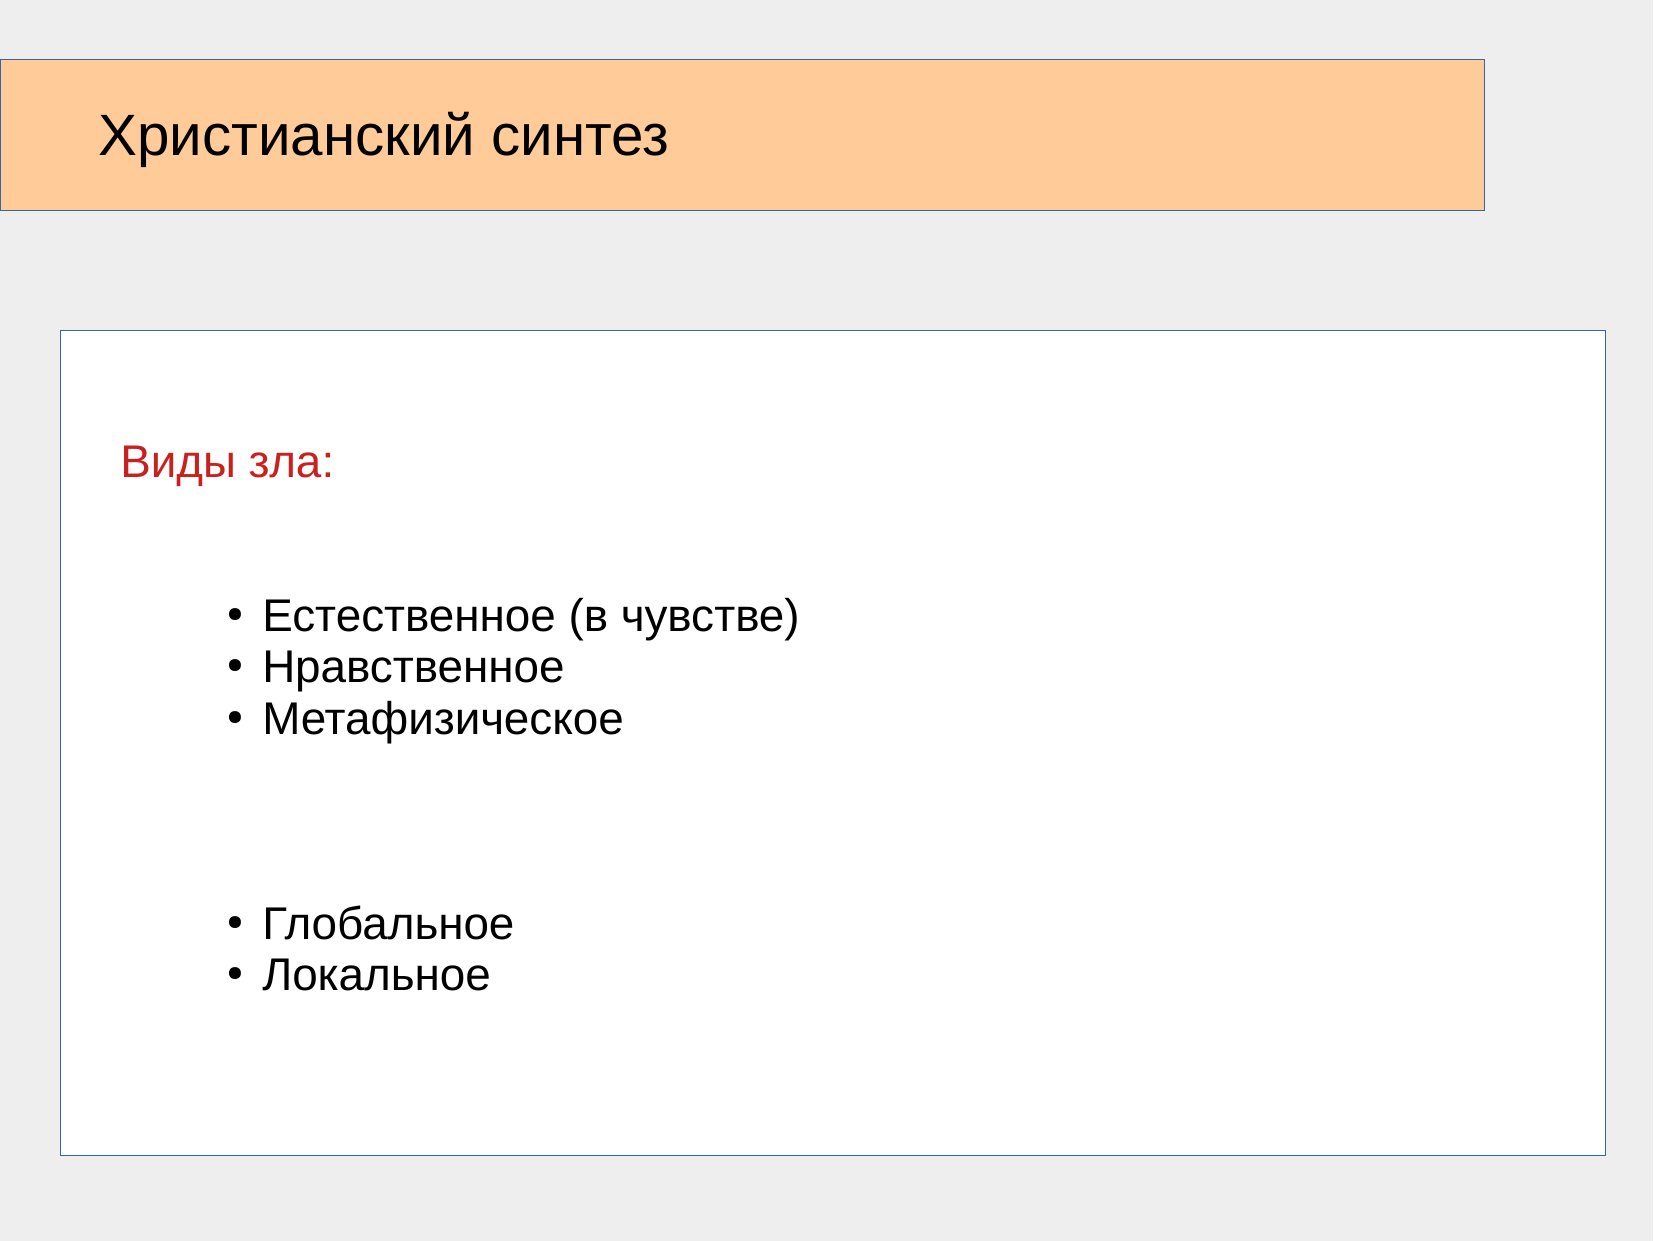

Христианский синтез
# Виды зла:
Естественное (в чувстве)
Нравственное
Метафизическое
Глобальное
Локальное